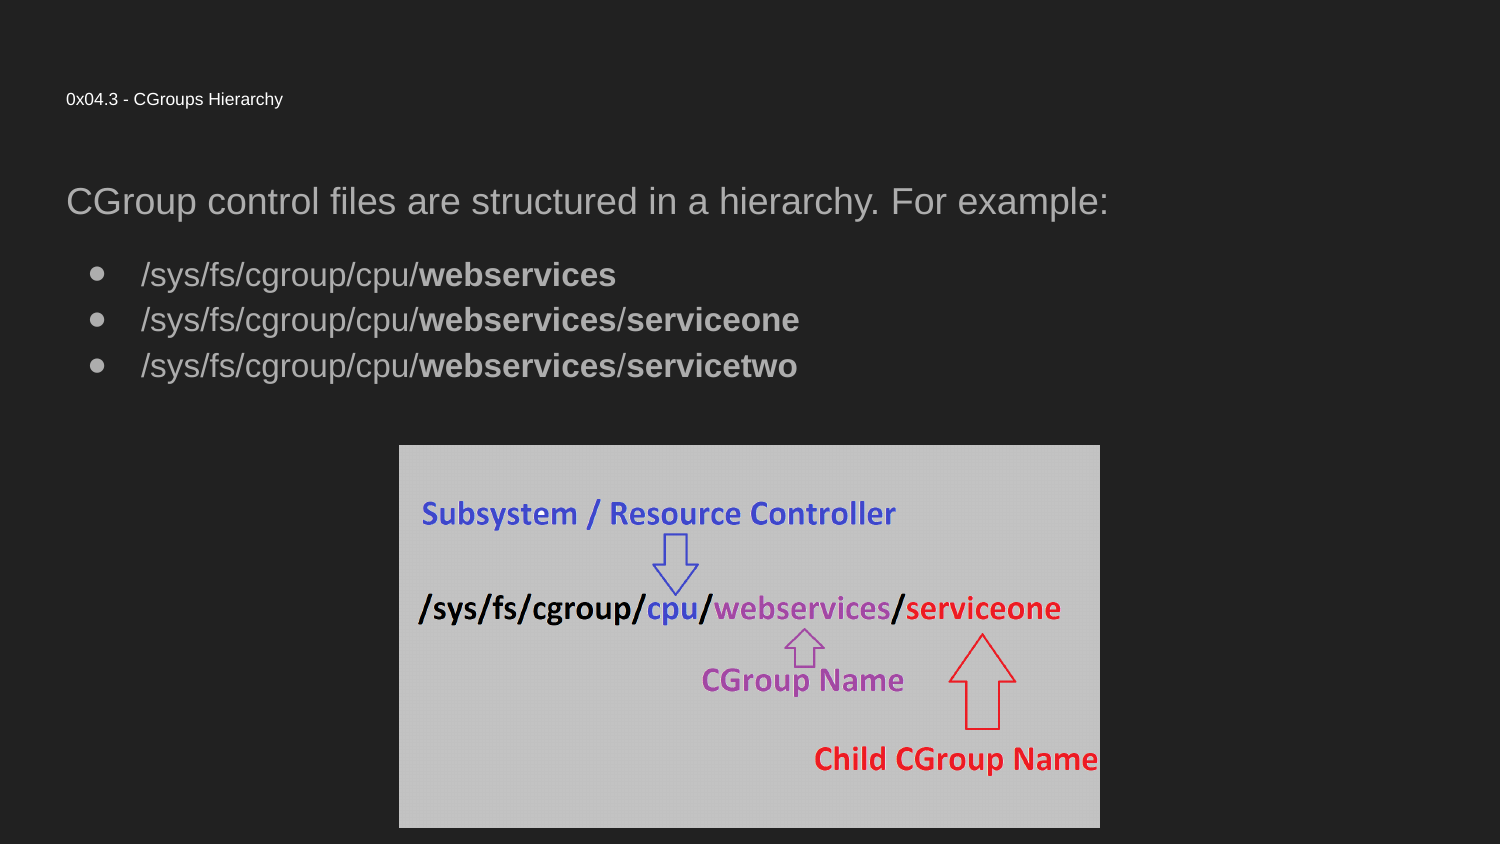

# 0x04.3 - CGroups Hierarchy
CGroup control files are structured in a hierarchy. For example:
/sys/fs/cgroup/cpu/webservices
/sys/fs/cgroup/cpu/webservices/serviceone
/sys/fs/cgroup/cpu/webservices/servicetwo